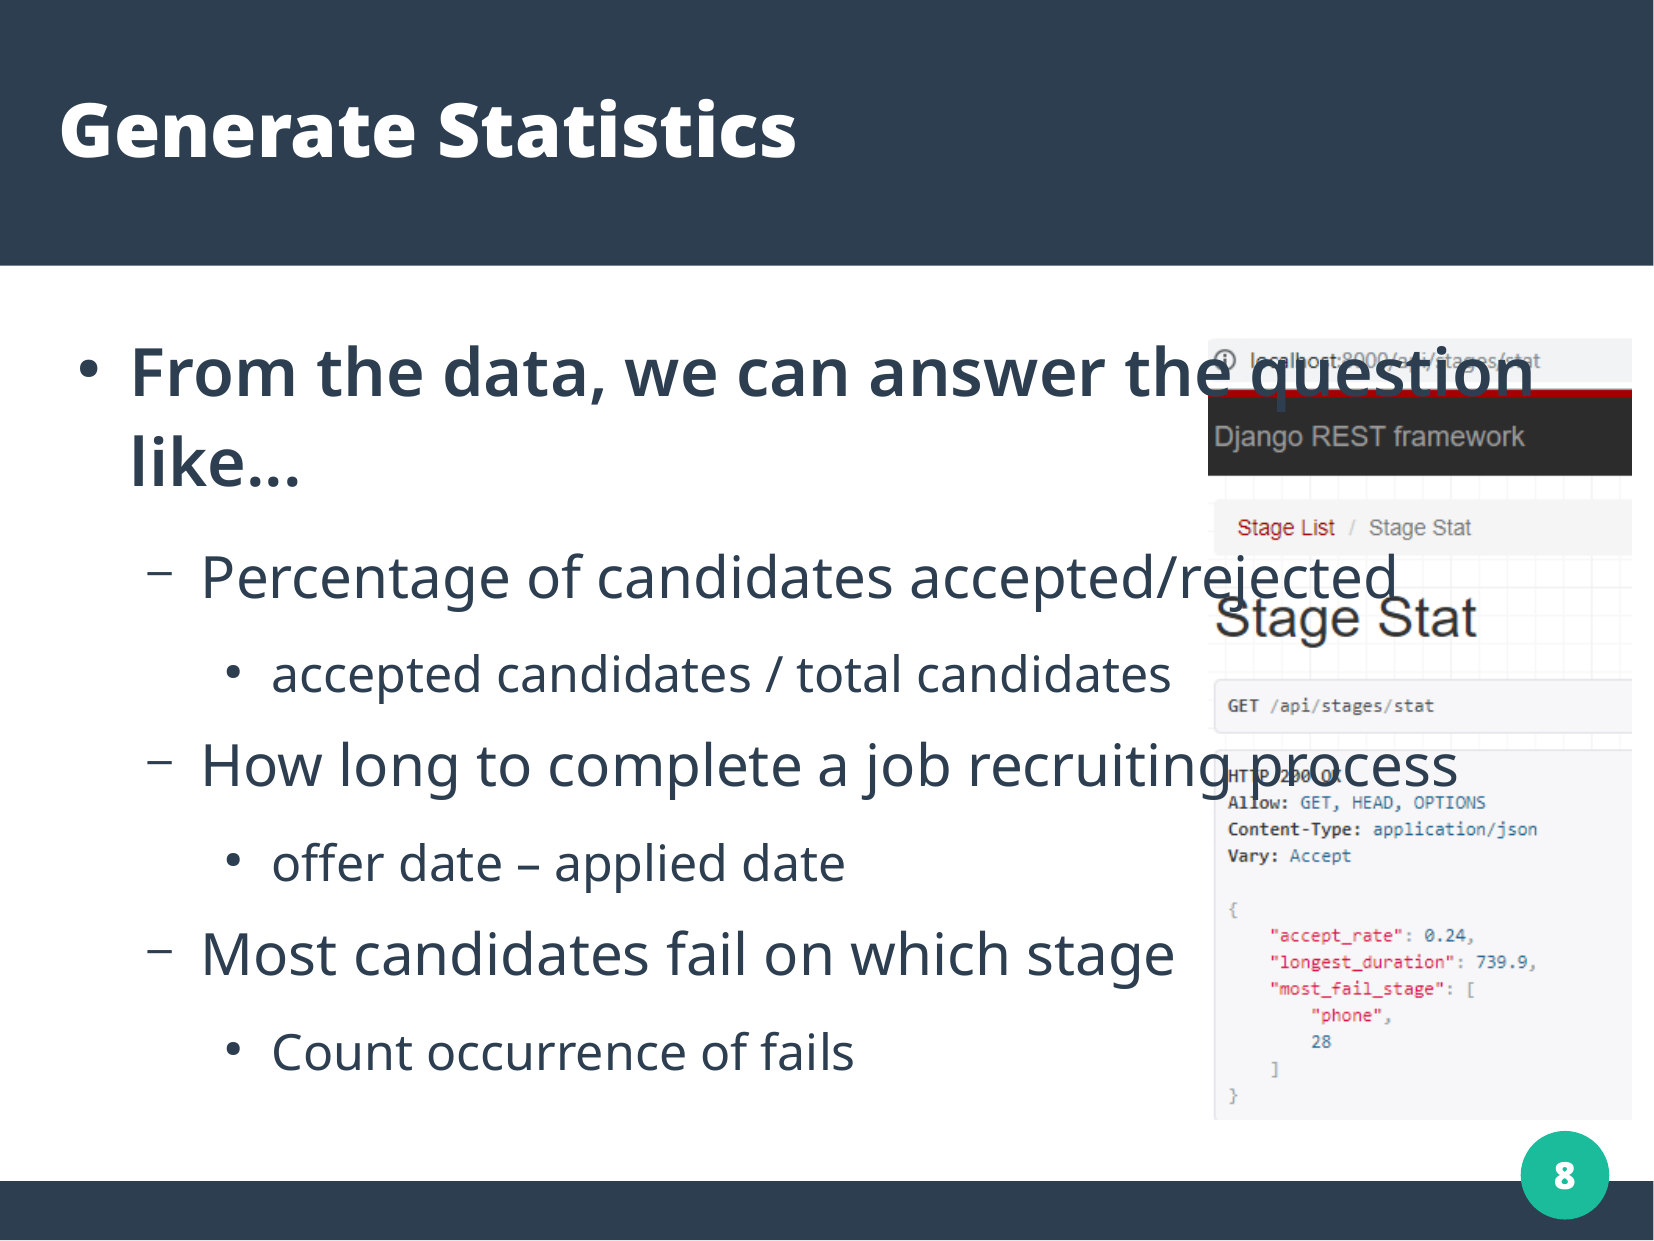

# Generate Statistics
From the data, we can answer the question like...
Percentage of candidates accepted/rejected
accepted candidates / total candidates
How long to complete a job recruiting process
offer date – applied date
Most candidates fail on which stage
Count occurrence of fails
8